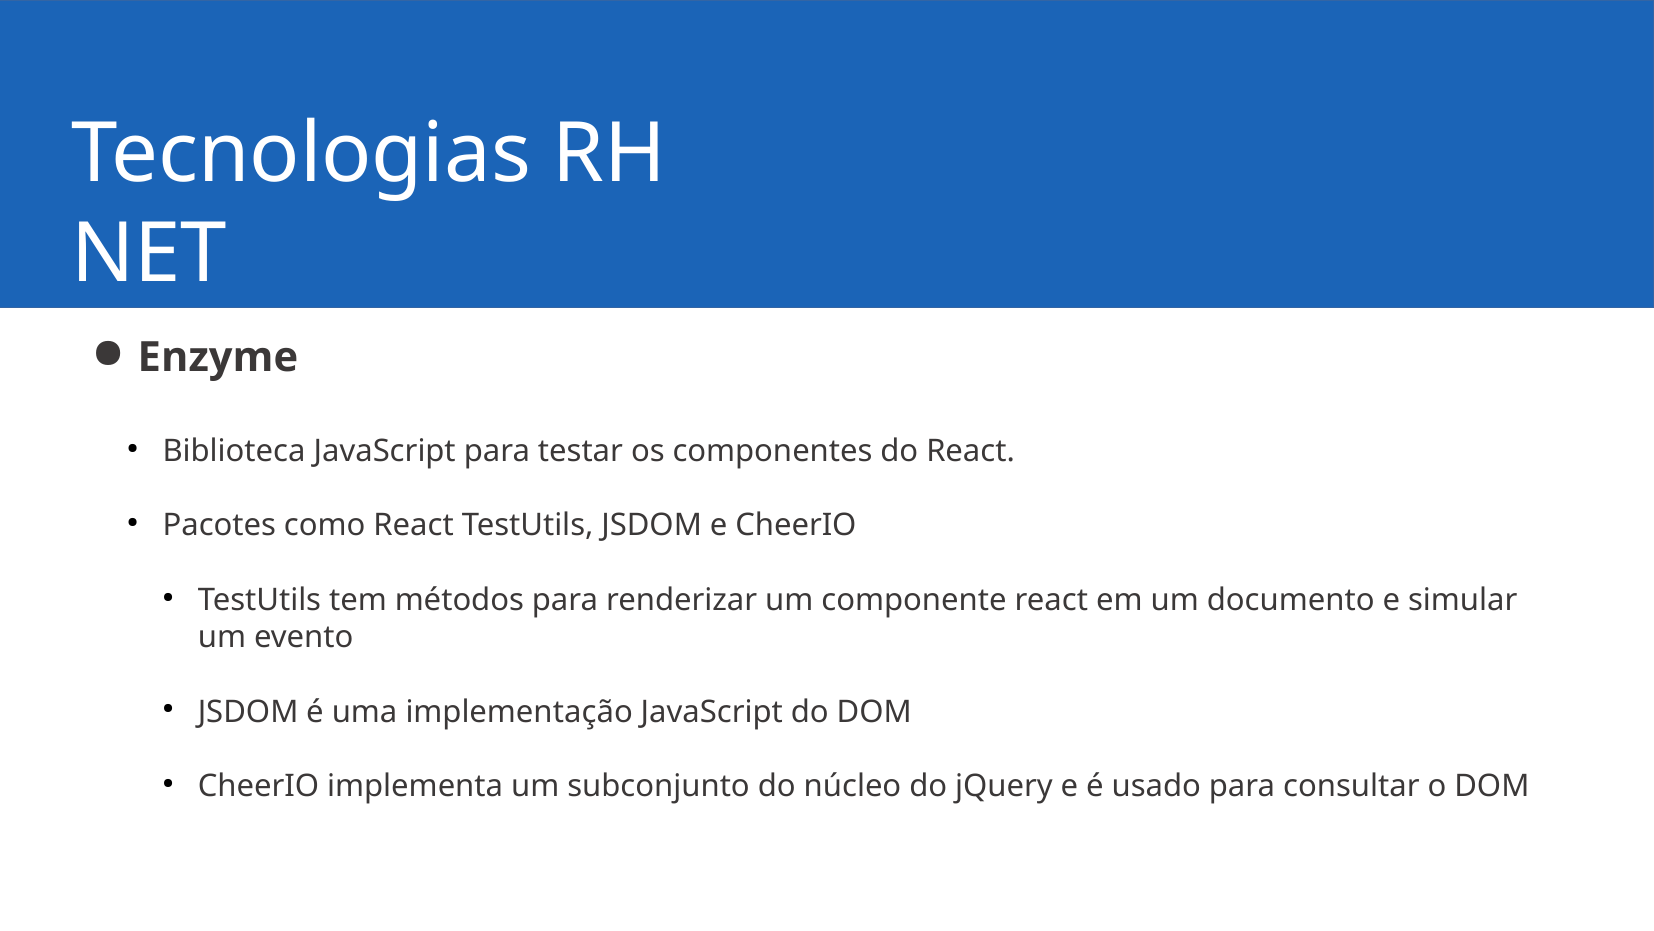

Tecnologias RH NET
Tecnologias RH NET
 Enzyme
Biblioteca JavaScript para testar os componentes do React.
Pacotes como React TestUtils, JSDOM e CheerIO
TestUtils tem métodos para renderizar um componente react em um documento e simular um evento
JSDOM é uma implementação JavaScript do DOM
CheerIO implementa um subconjunto do núcleo do jQuery e é usado para consultar o DOM